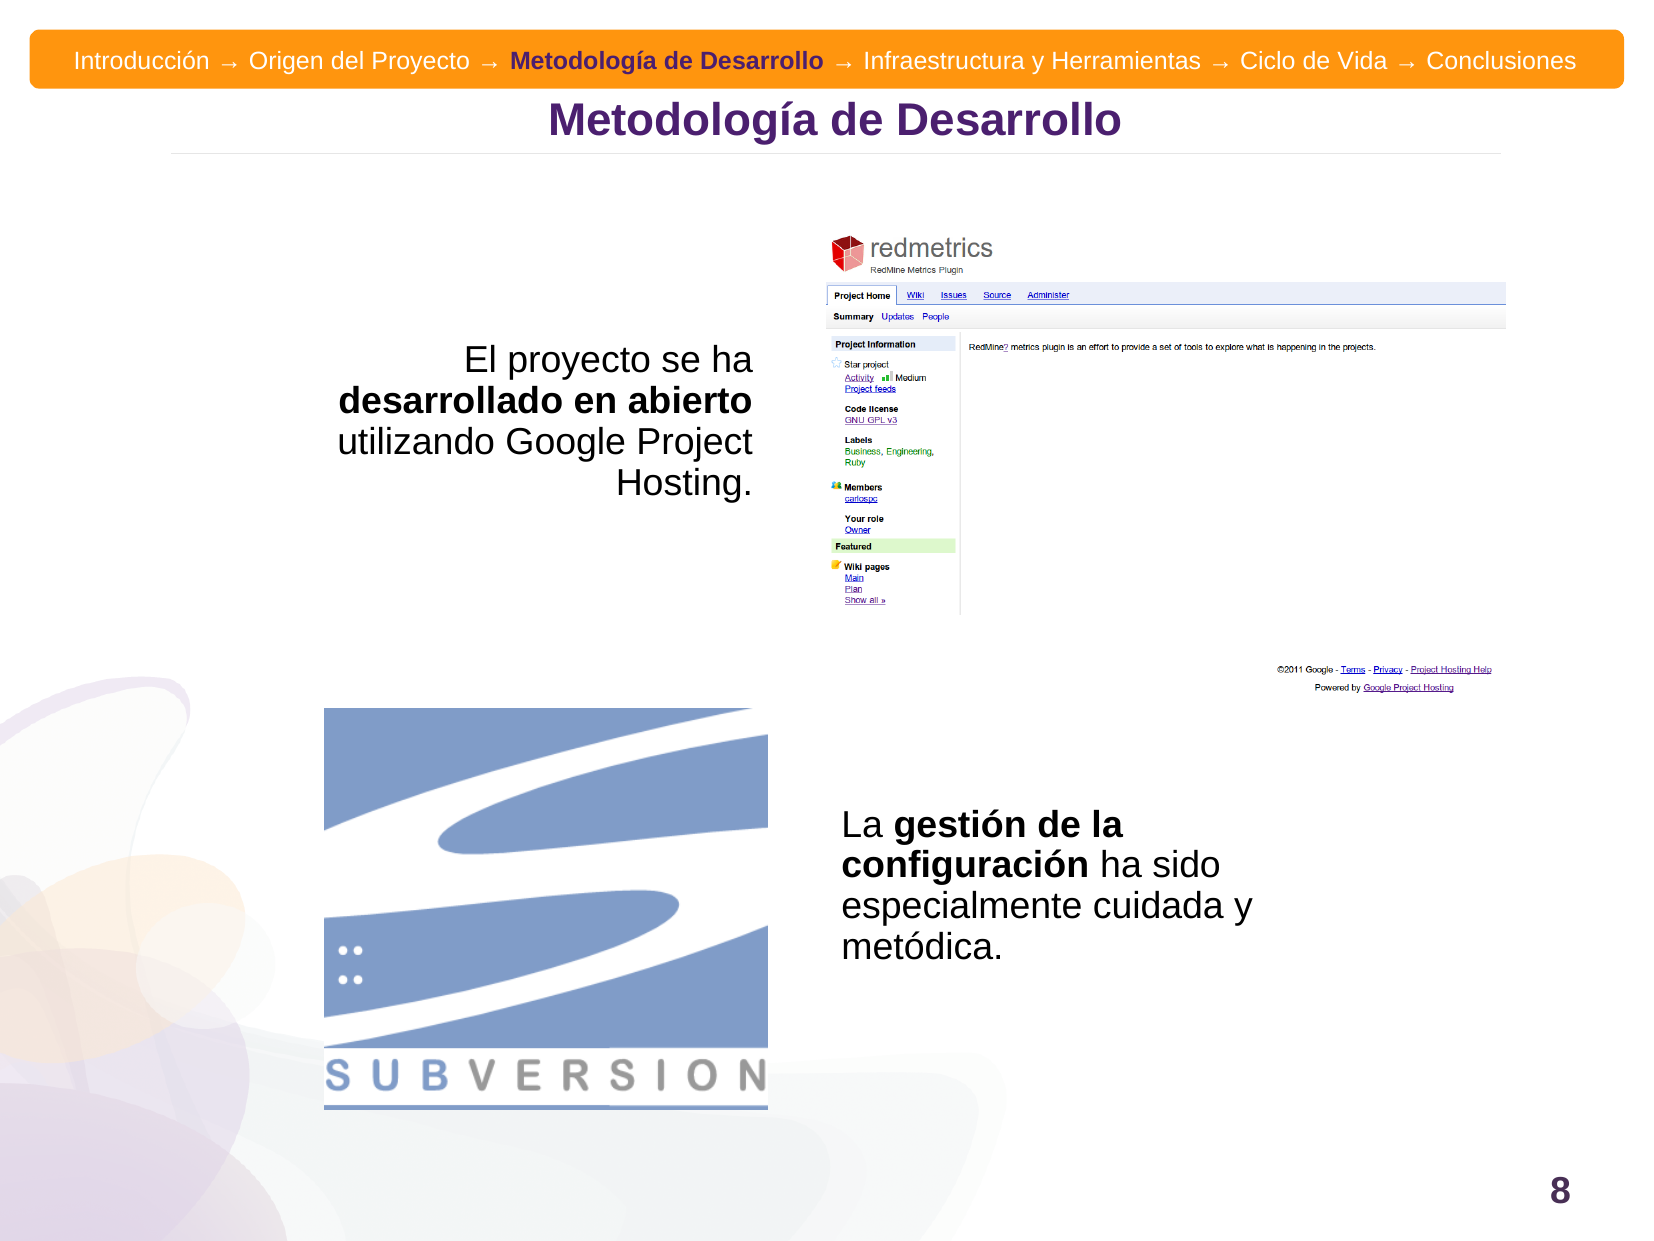

Introducción → Origen del Proyecto → Metodología de Desarrollo → Infraestructura y Herramientas → Ciclo de Vida → Conclusiones
Metodología de Desarrollo
#
El proyecto se ha desarrollado en abierto utilizando Google Project Hosting.
La gestión de la configuración ha sido especialmente cuidada y metódica.